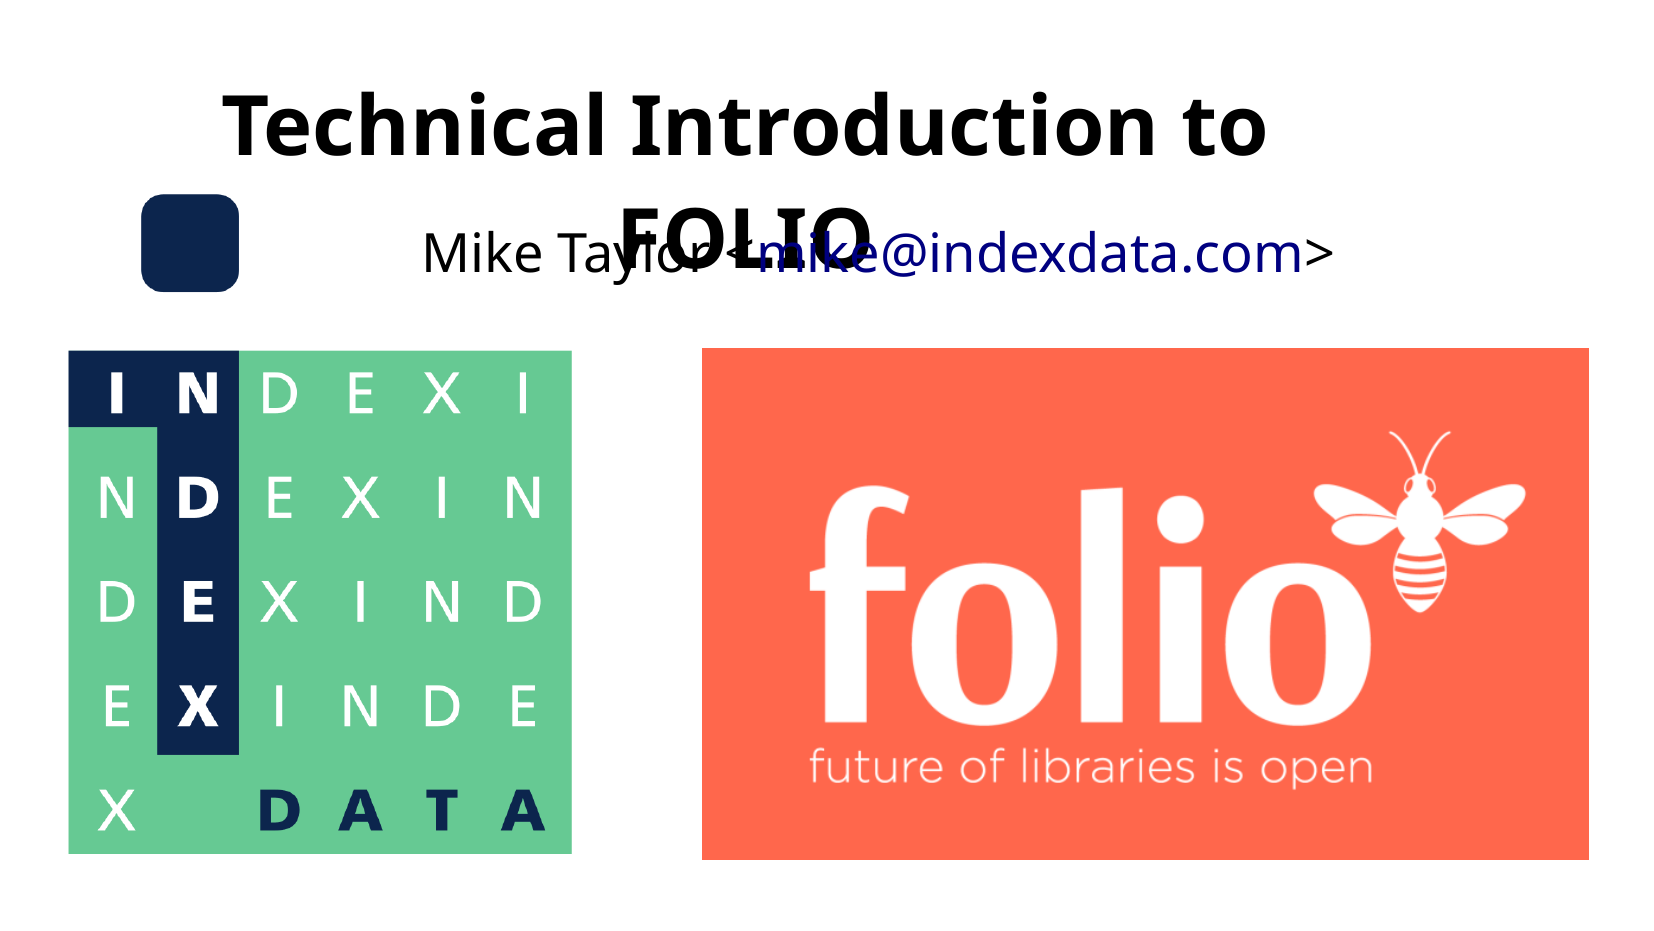

Technical Introduction to FOLIO
Mike Taylor <mike@indexdata.com>